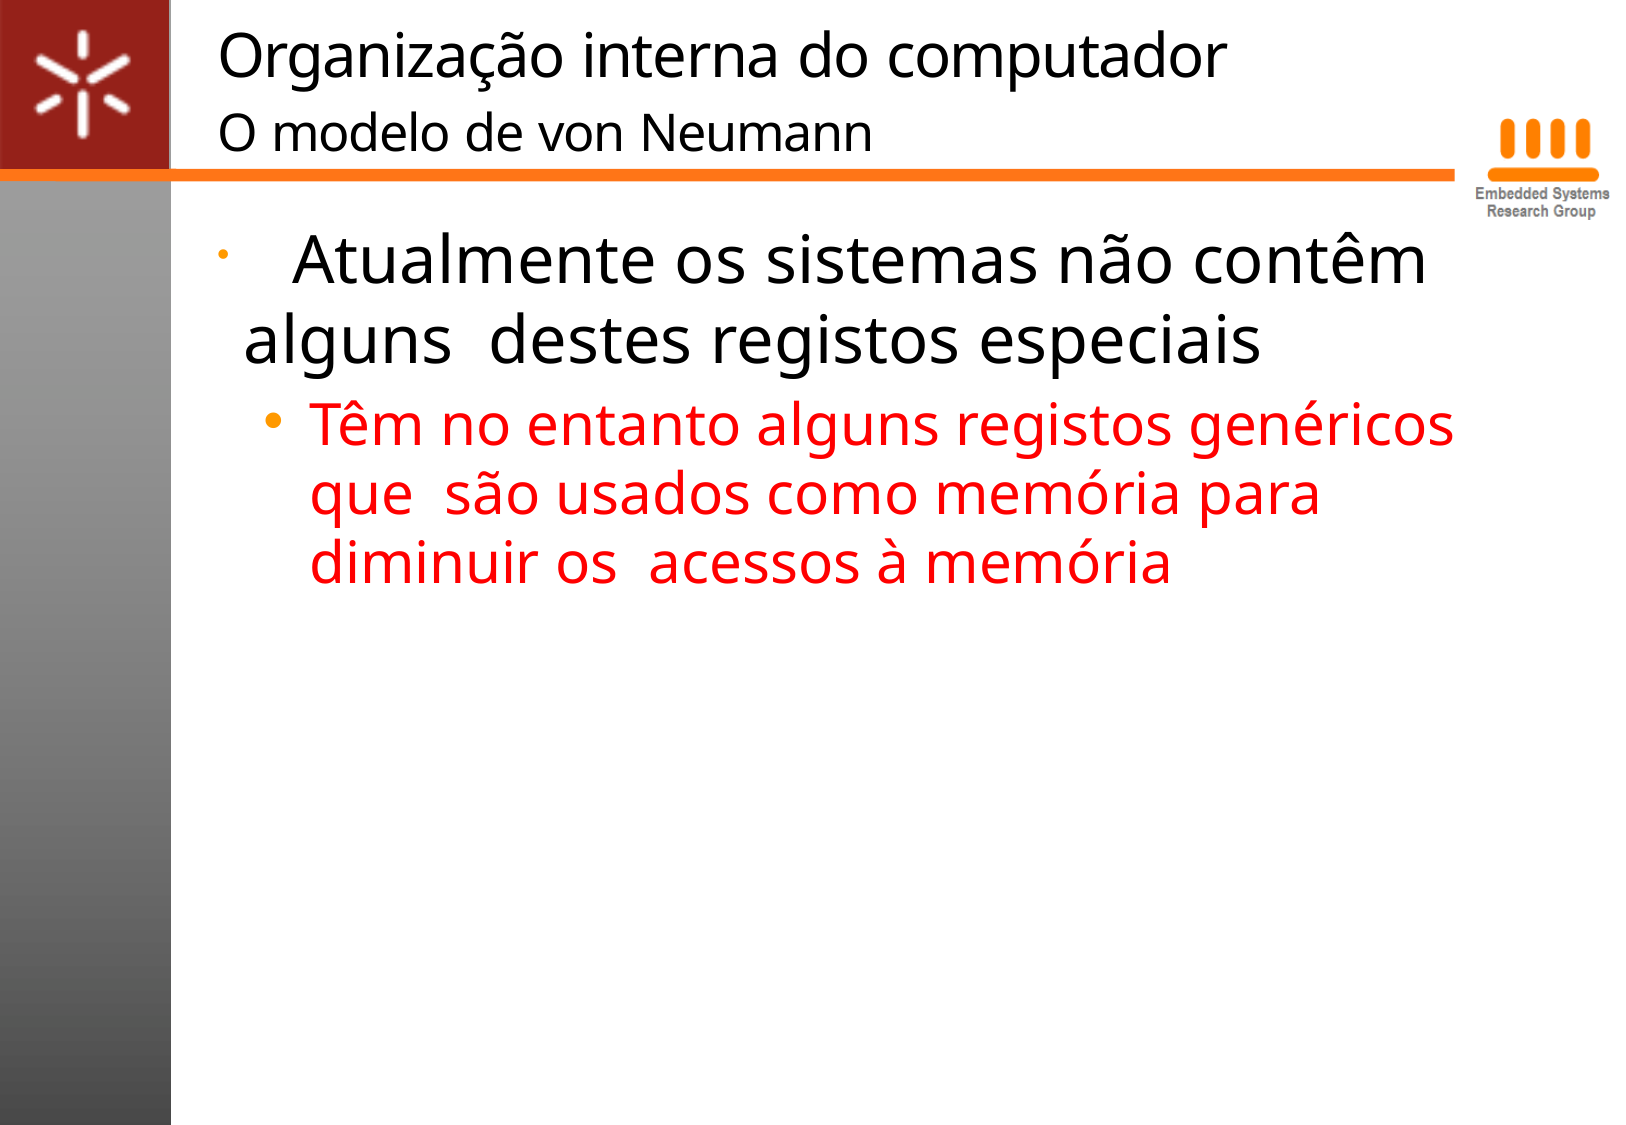

# Organização interna do computador O modelo de von Neumann
	Atualmente os sistemas não contêm alguns destes registos especiais
Têm no entanto alguns registos genéricos que são usados como memória para diminuir os acessos à memória